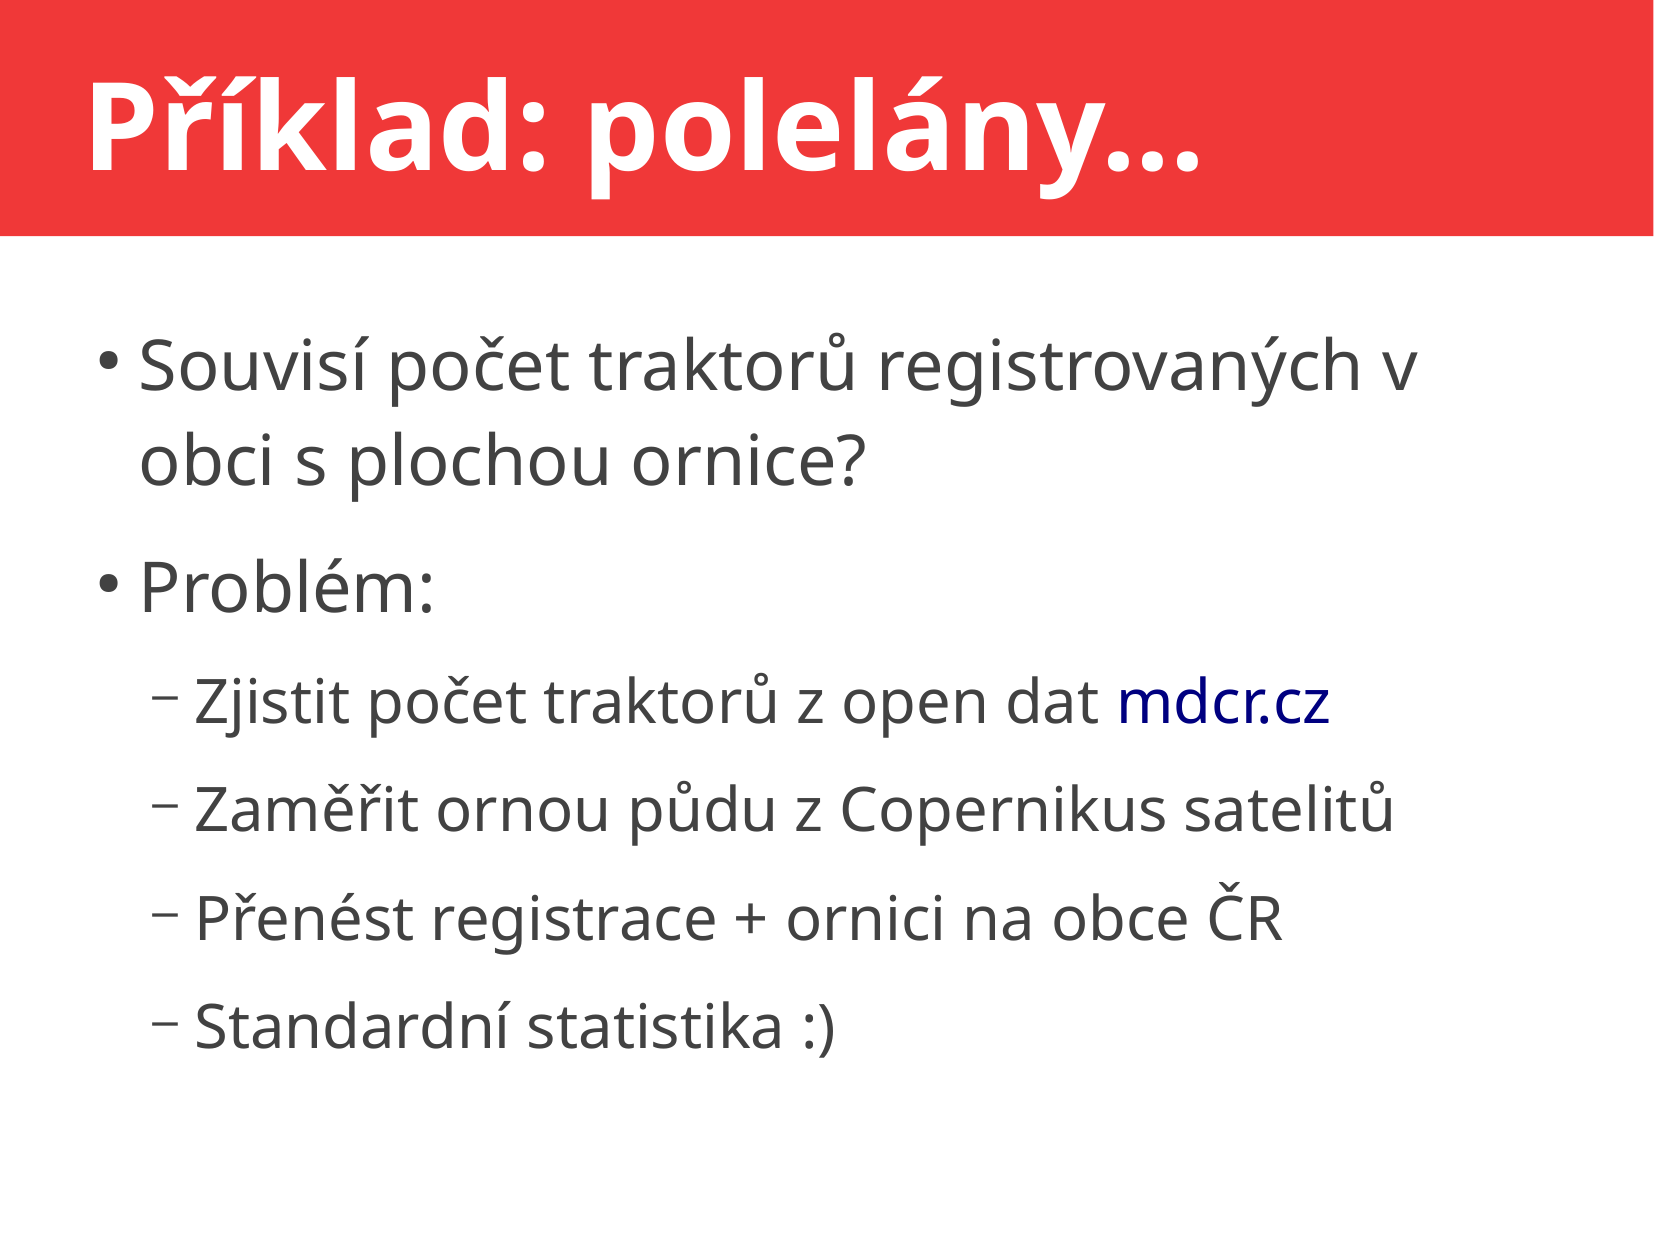

# Příklad: polelány...
Souvisí počet traktorů registrovaných v obci s plochou ornice?
Problém:
Zjistit počet traktorů z open dat mdcr.cz
Zaměřit ornou půdu z Copernikus satelitů
Přenést registrace + ornici na obce ČR
Standardní statistika :)